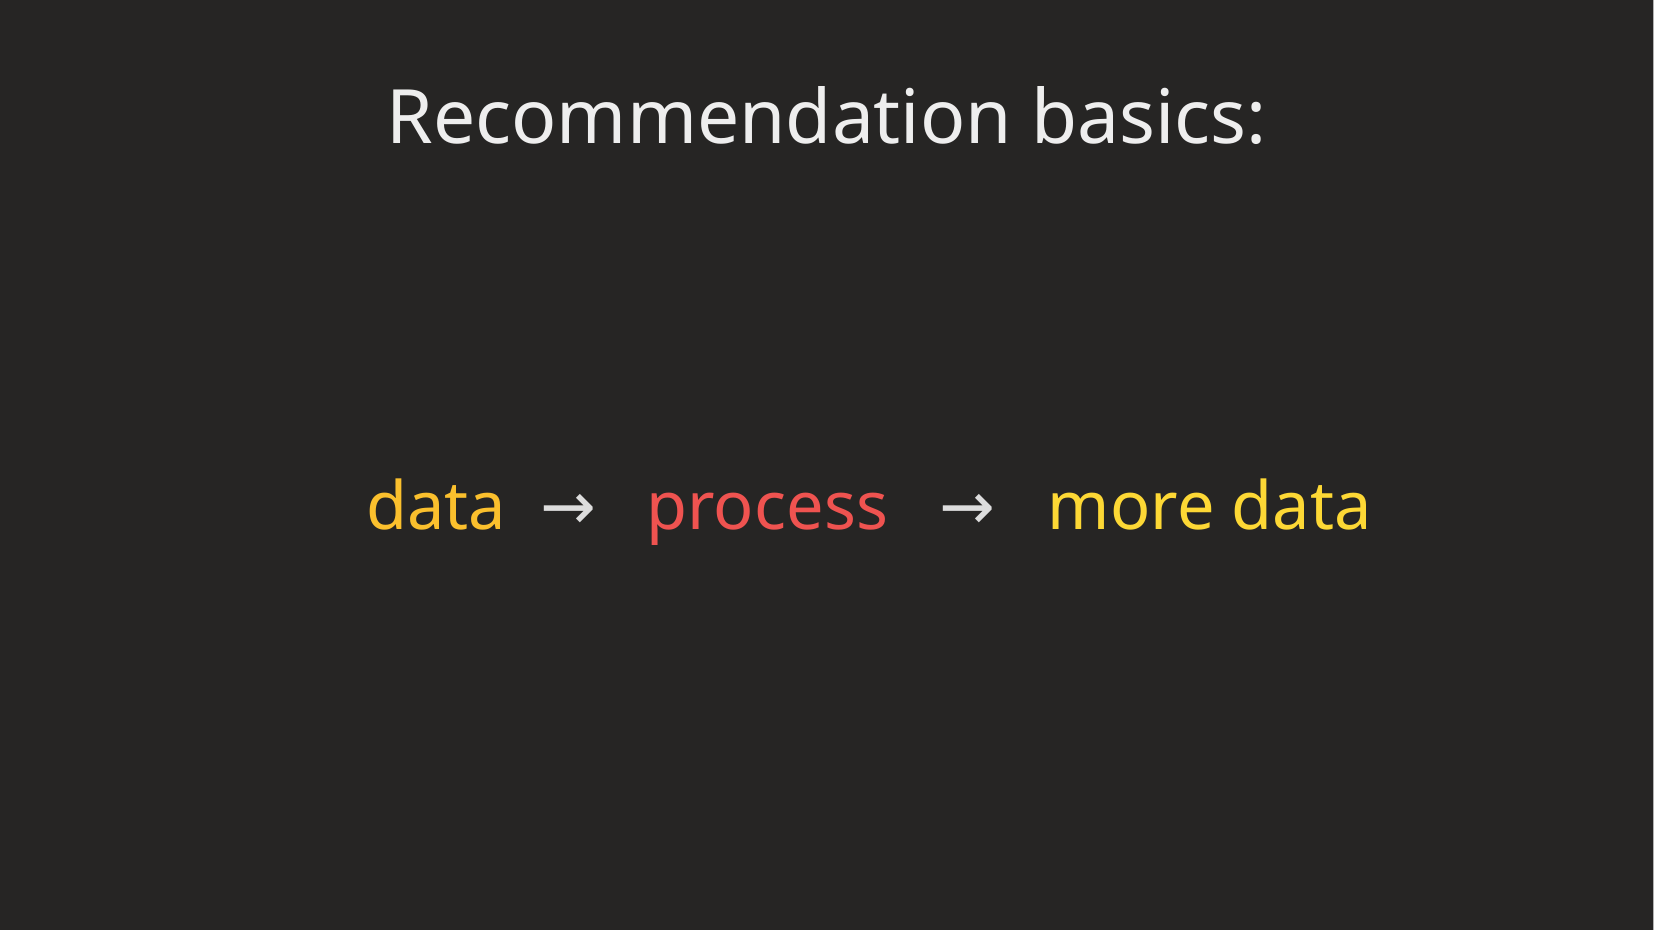

# Recommendation basics:
data →
 process → more data